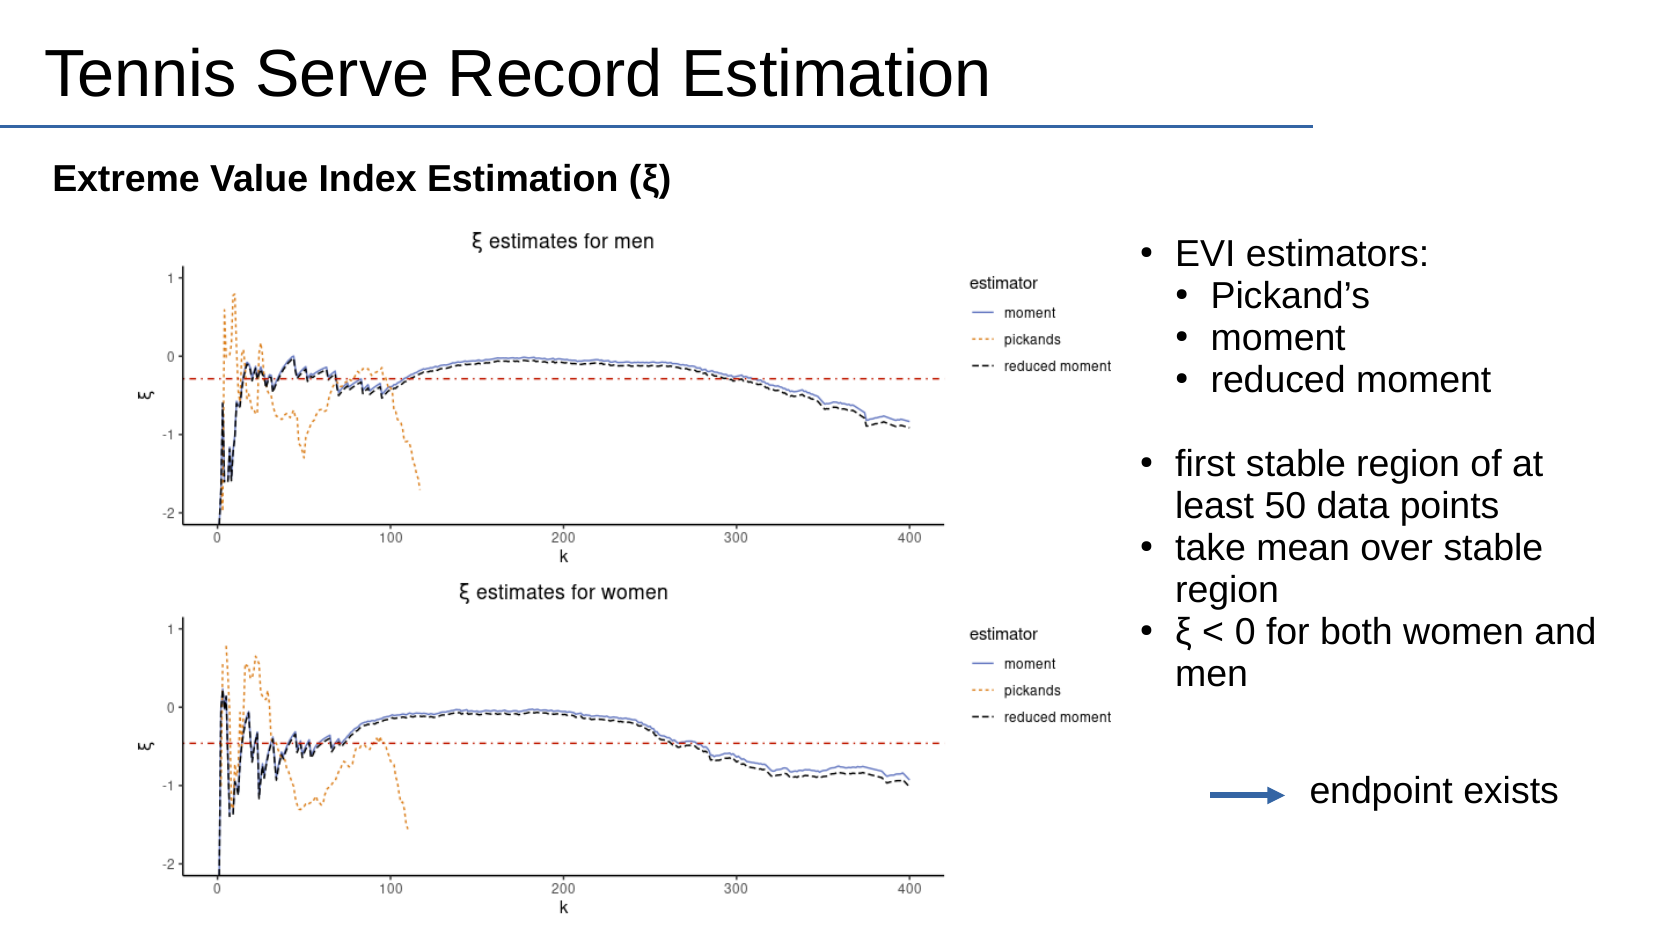

# Tennis Serve Record Estimation
Extreme Value Index Estimation (ξ)
EVI estimators:
Pickand’s
moment
reduced moment
first stable region of at least 50 data points
take mean over stable region
ξ < 0 for both women and men
endpoint exists